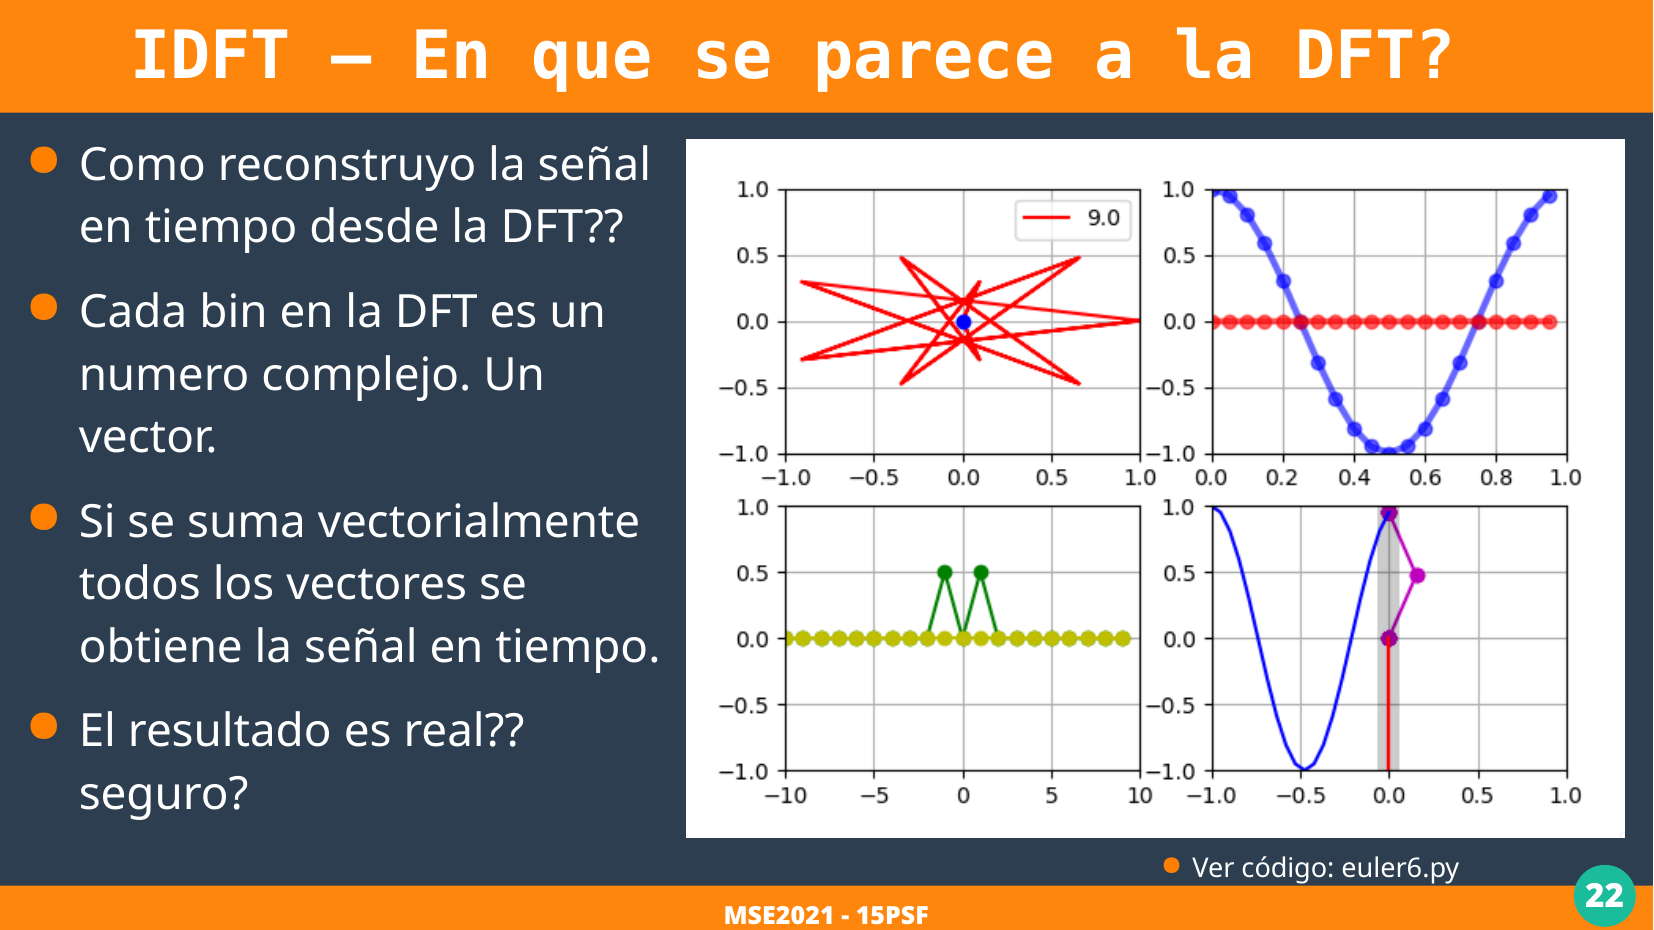

IDFT – En que se parece a la DFT?
# Como reconstruyo la señal en tiempo desde la DFT??
Cada bin en la DFT es un numero complejo. Un vector.
Si se suma vectorialmente todos los vectores se obtiene la señal en tiempo.
El resultado es real?? seguro?
Ver código: euler6.py
MSE2021 - 15PSF